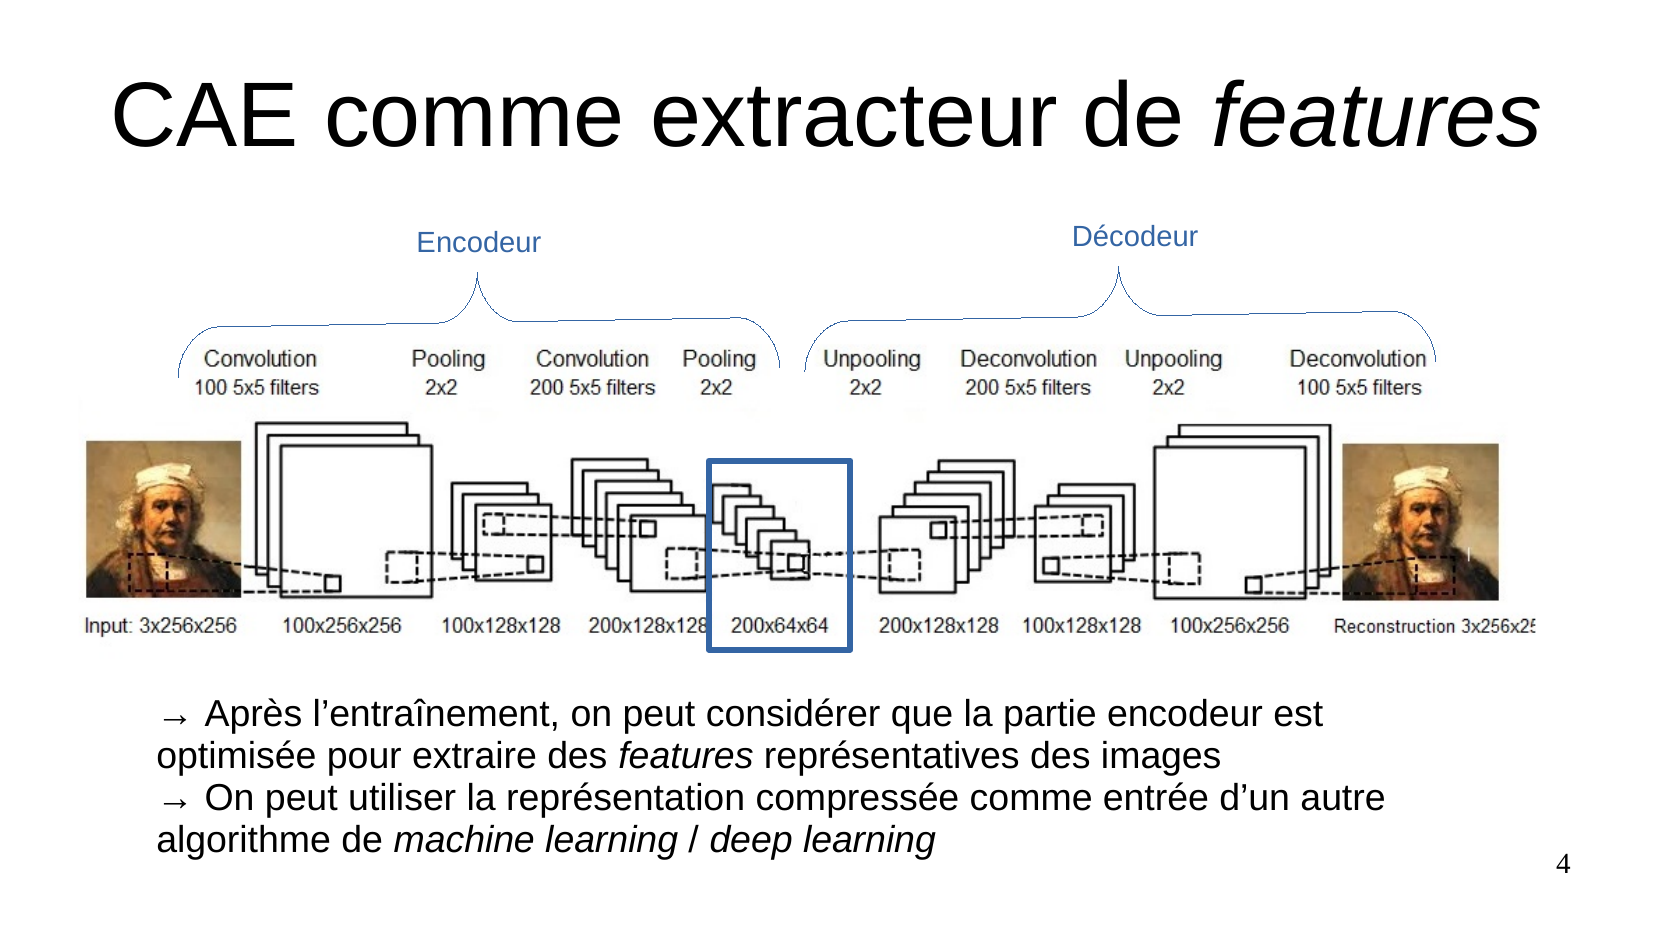

# CAE comme extracteur de features
Décodeur
Encodeur
→ Après l’entraînement, on peut considérer que la partie encodeur est optimisée pour extraire des features représentatives des images
→ On peut utiliser la représentation compressée comme entrée d’un autre algorithme de machine learning / deep learning
4